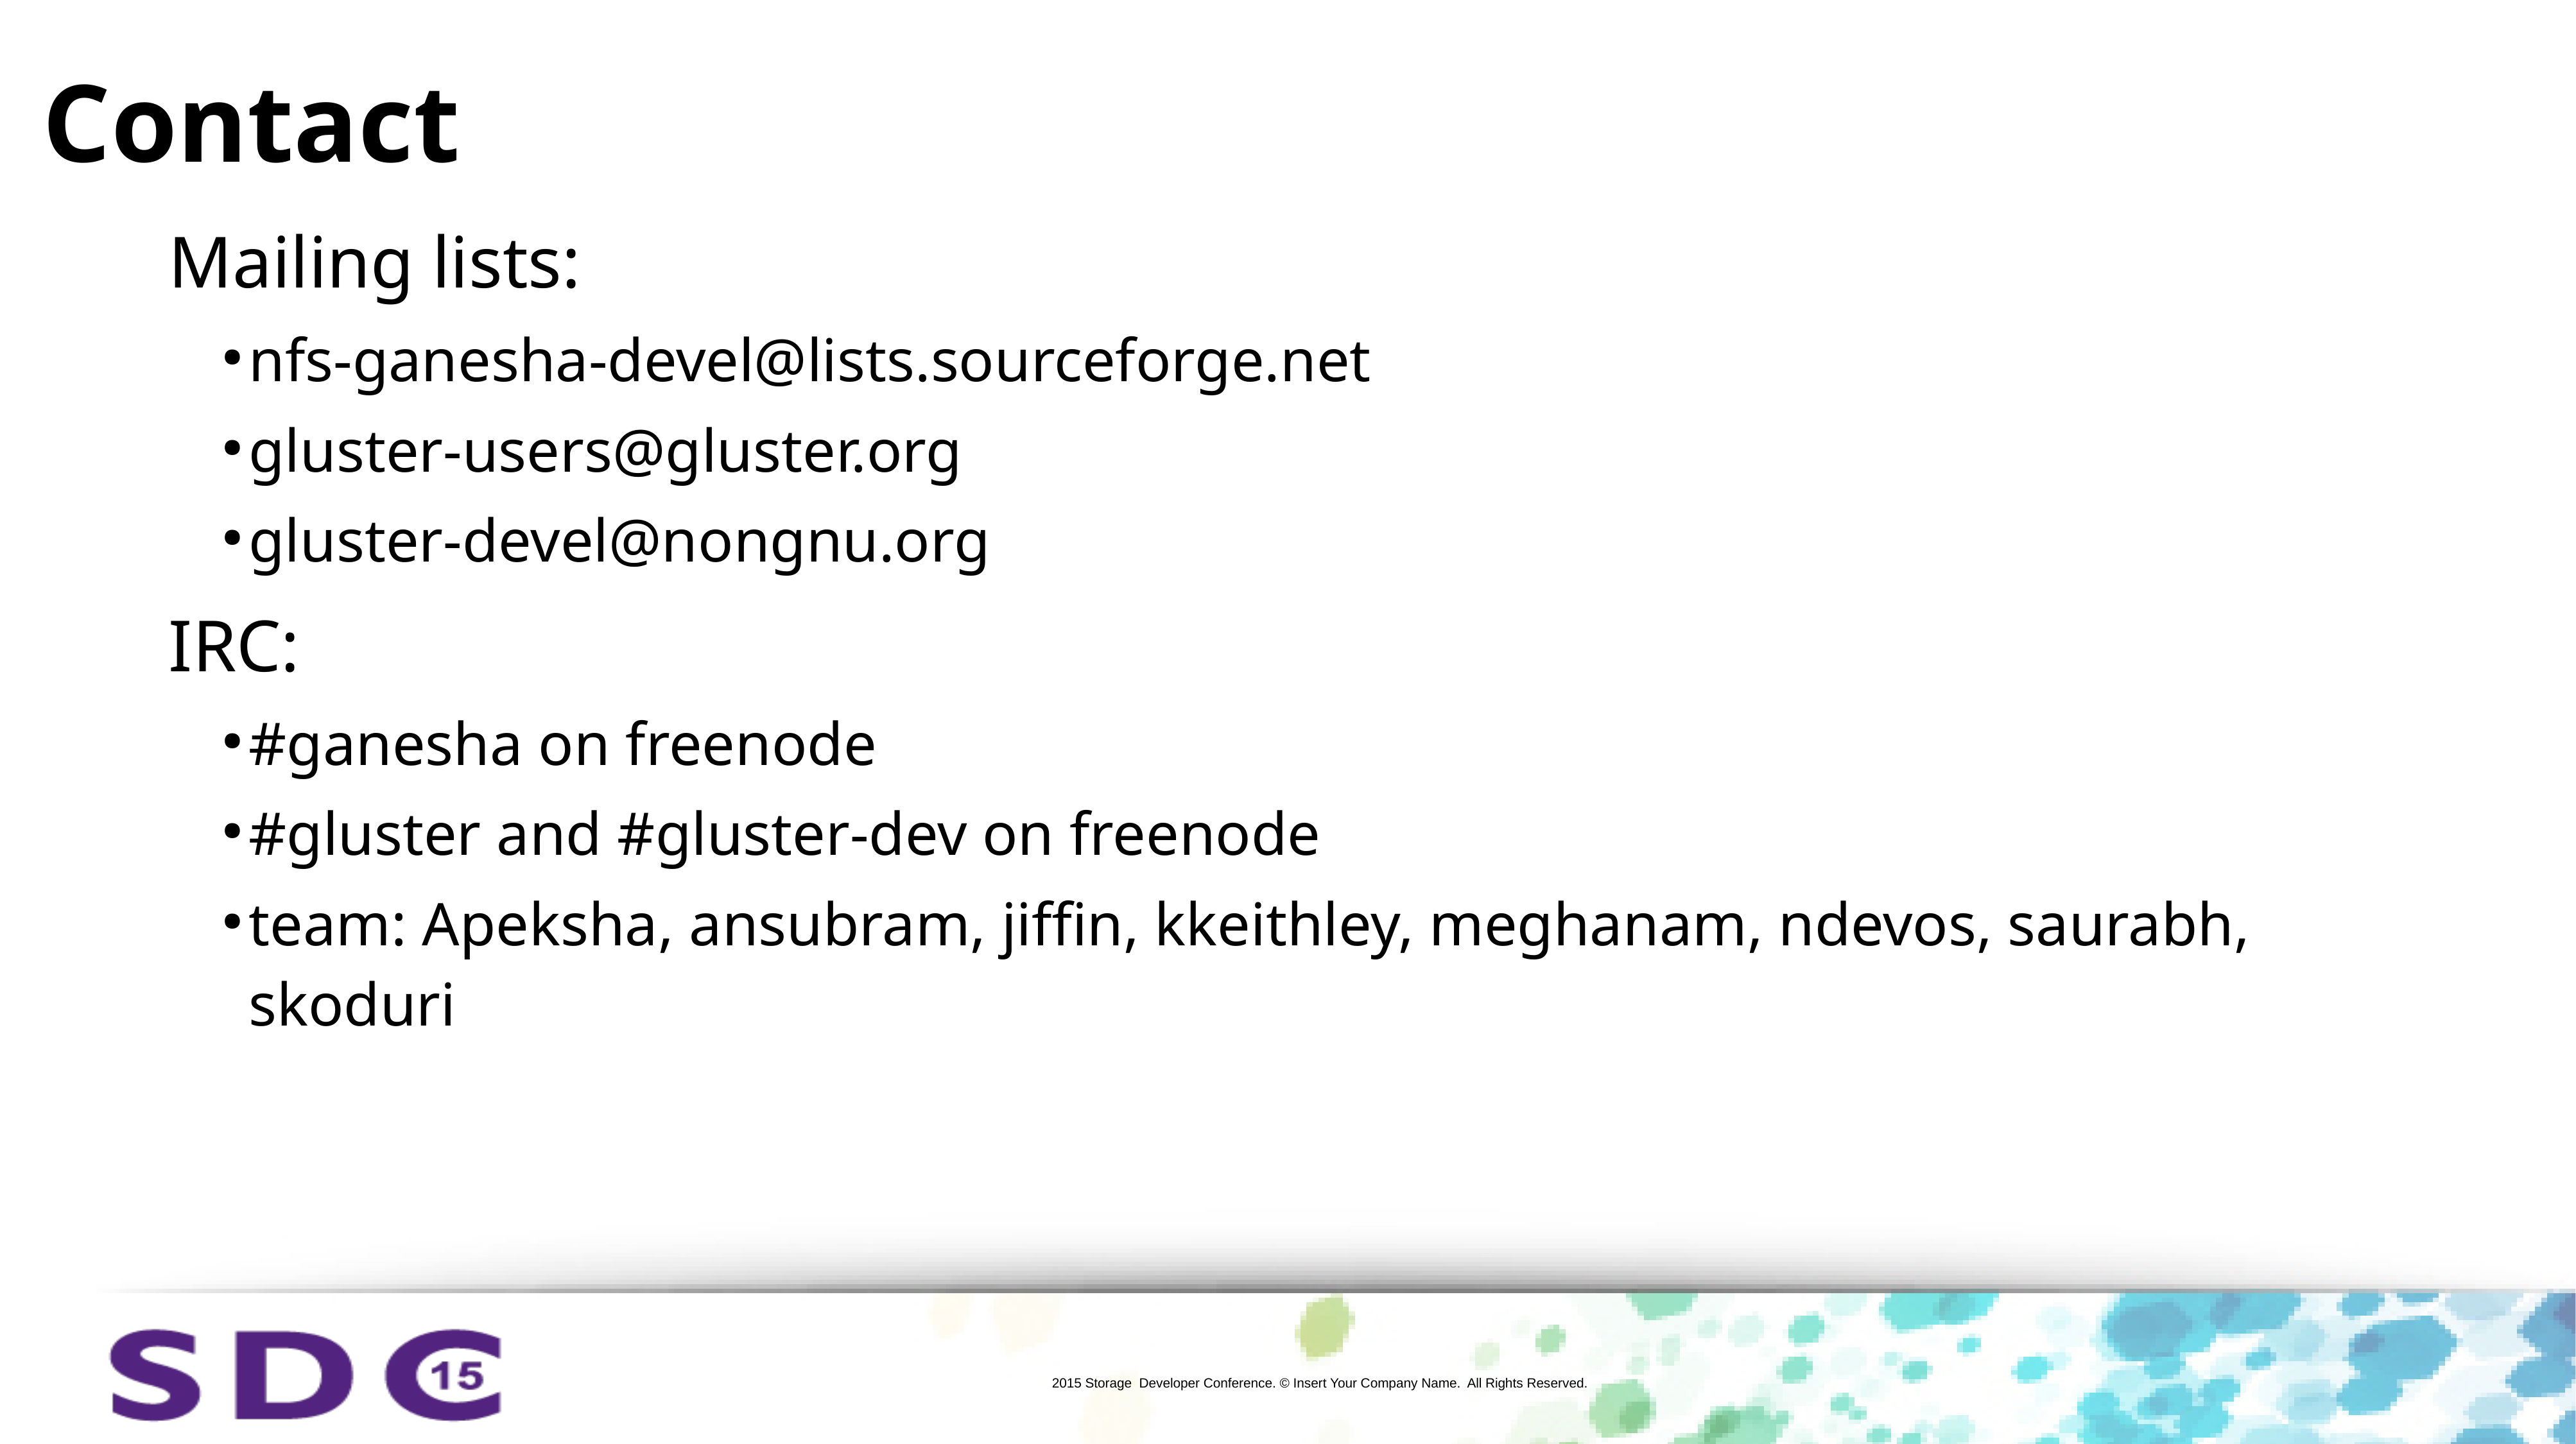

# Contact
Mailing lists:
nfs-ganesha-devel@lists.sourceforge.net
gluster-users@gluster.org
gluster-devel@nongnu.org
IRC:
#ganesha on freenode
#gluster and #gluster-dev on freenode
team: Apeksha, ansubram, jiffin, kkeithley, meghanam, ndevos, saurabh, skoduri